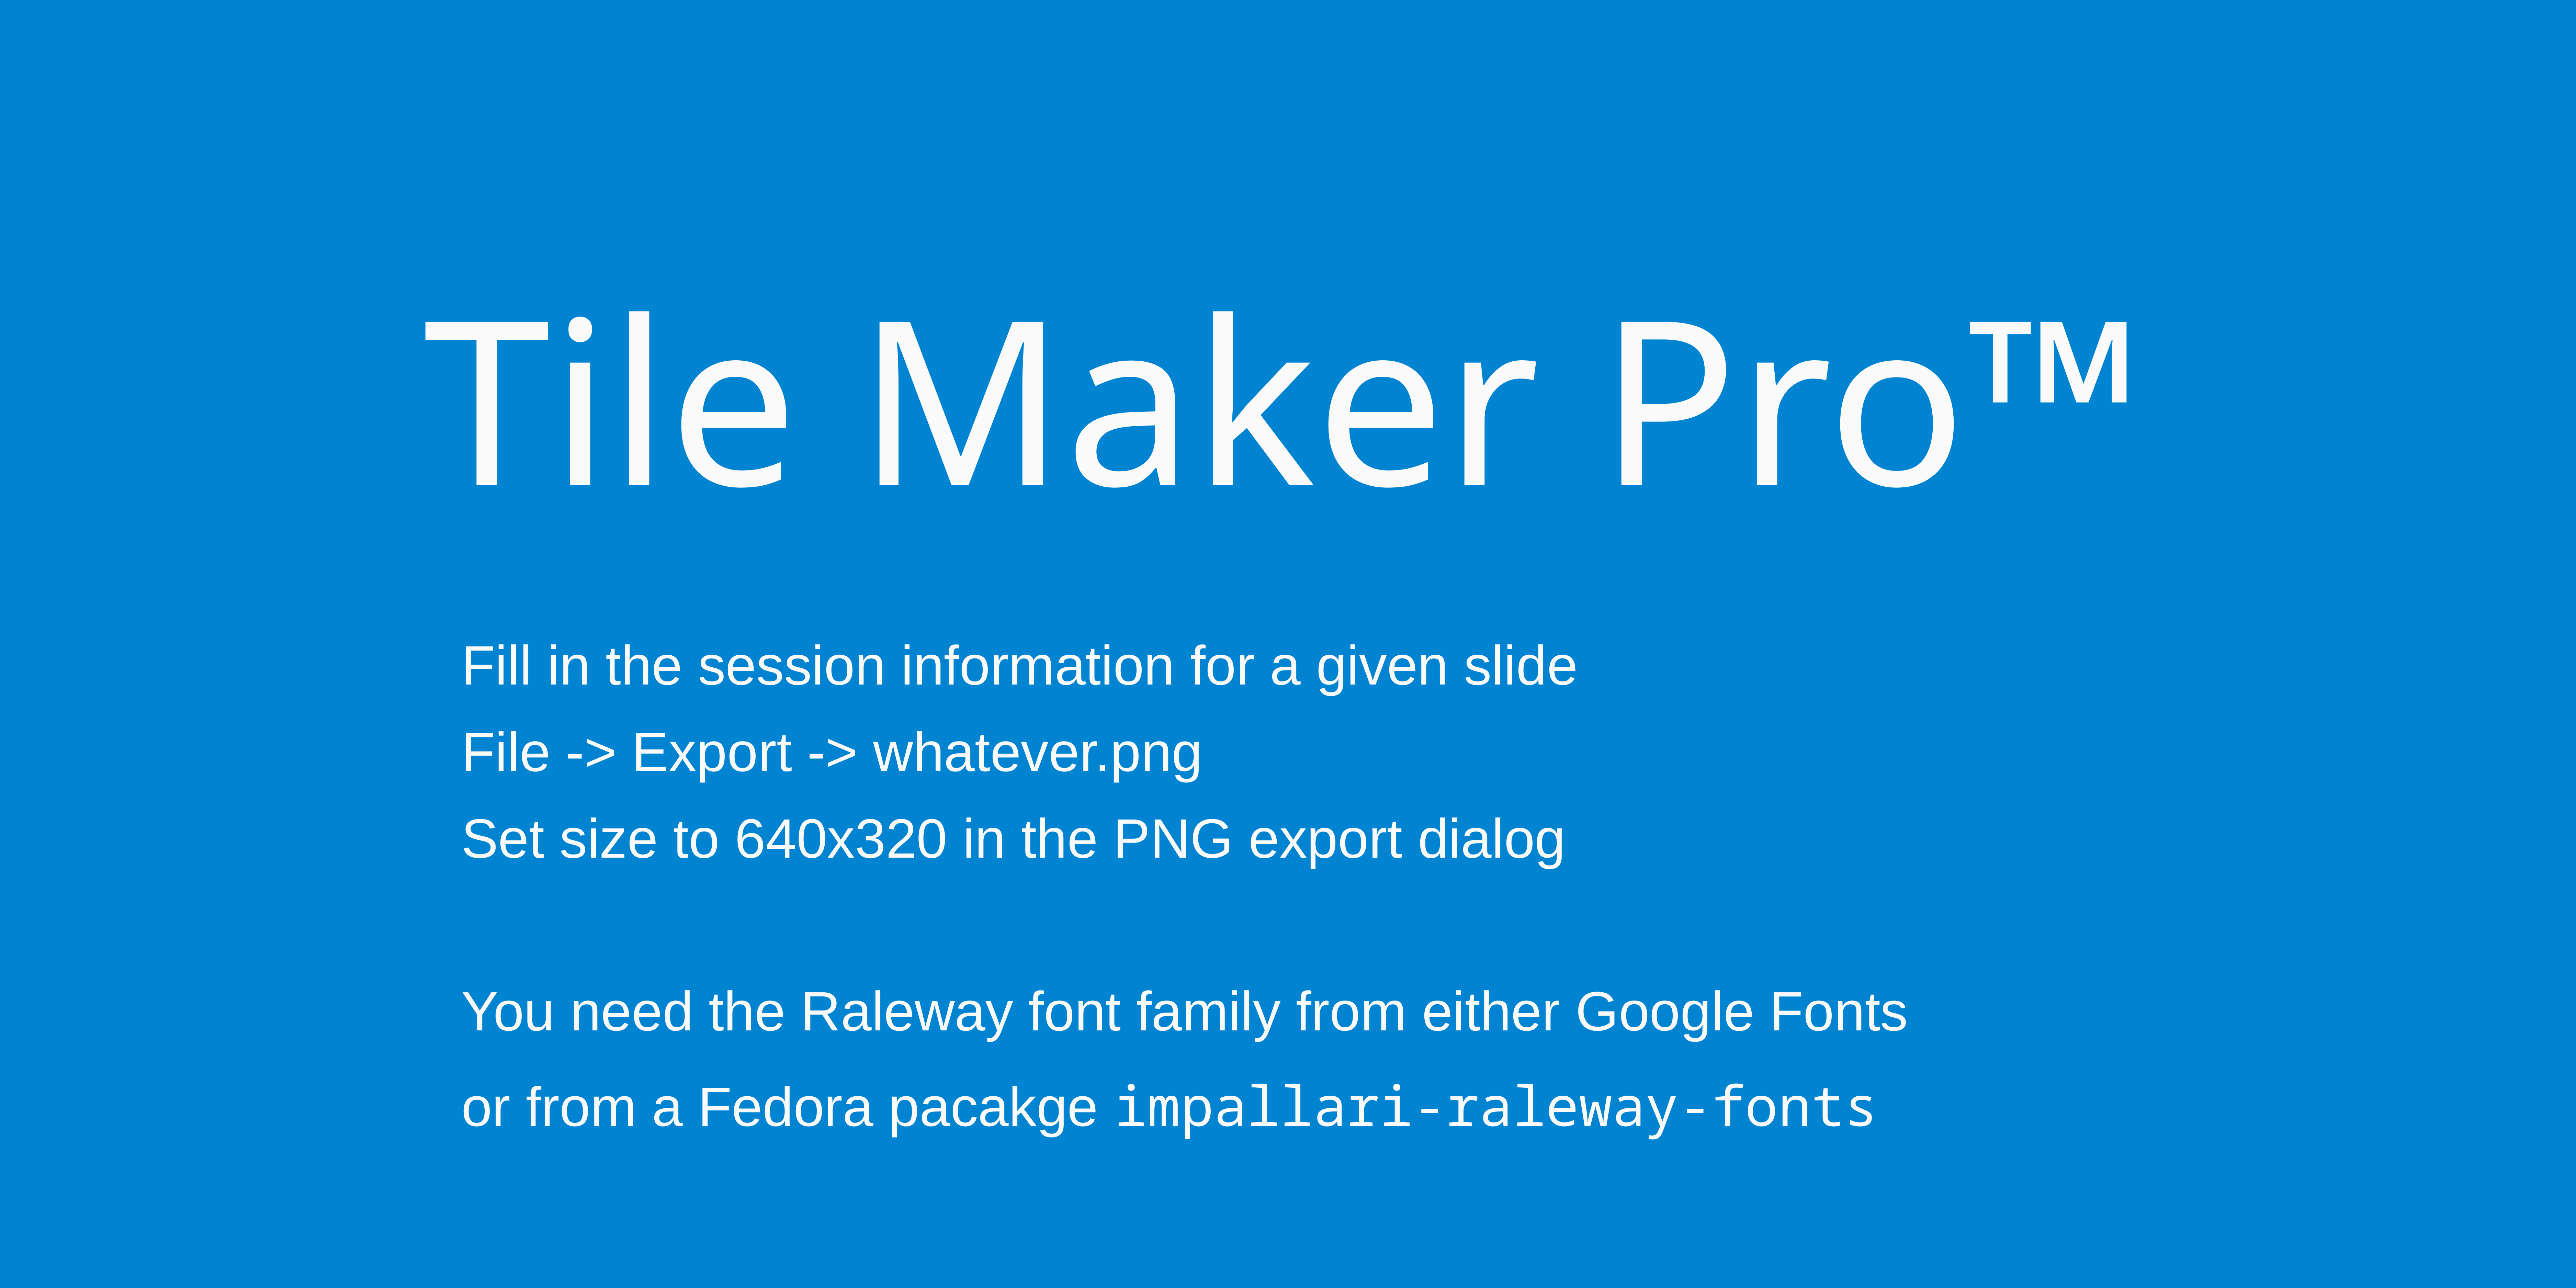

# Tile Maker Pro™
Fill in the session information for a given slide
File -> Export -> whatever.png
Set size to 640x320 in the PNG export dialog
You need the Raleway font family from either Google Fonts
or from a Fedora pacakge impallari-raleway-fonts